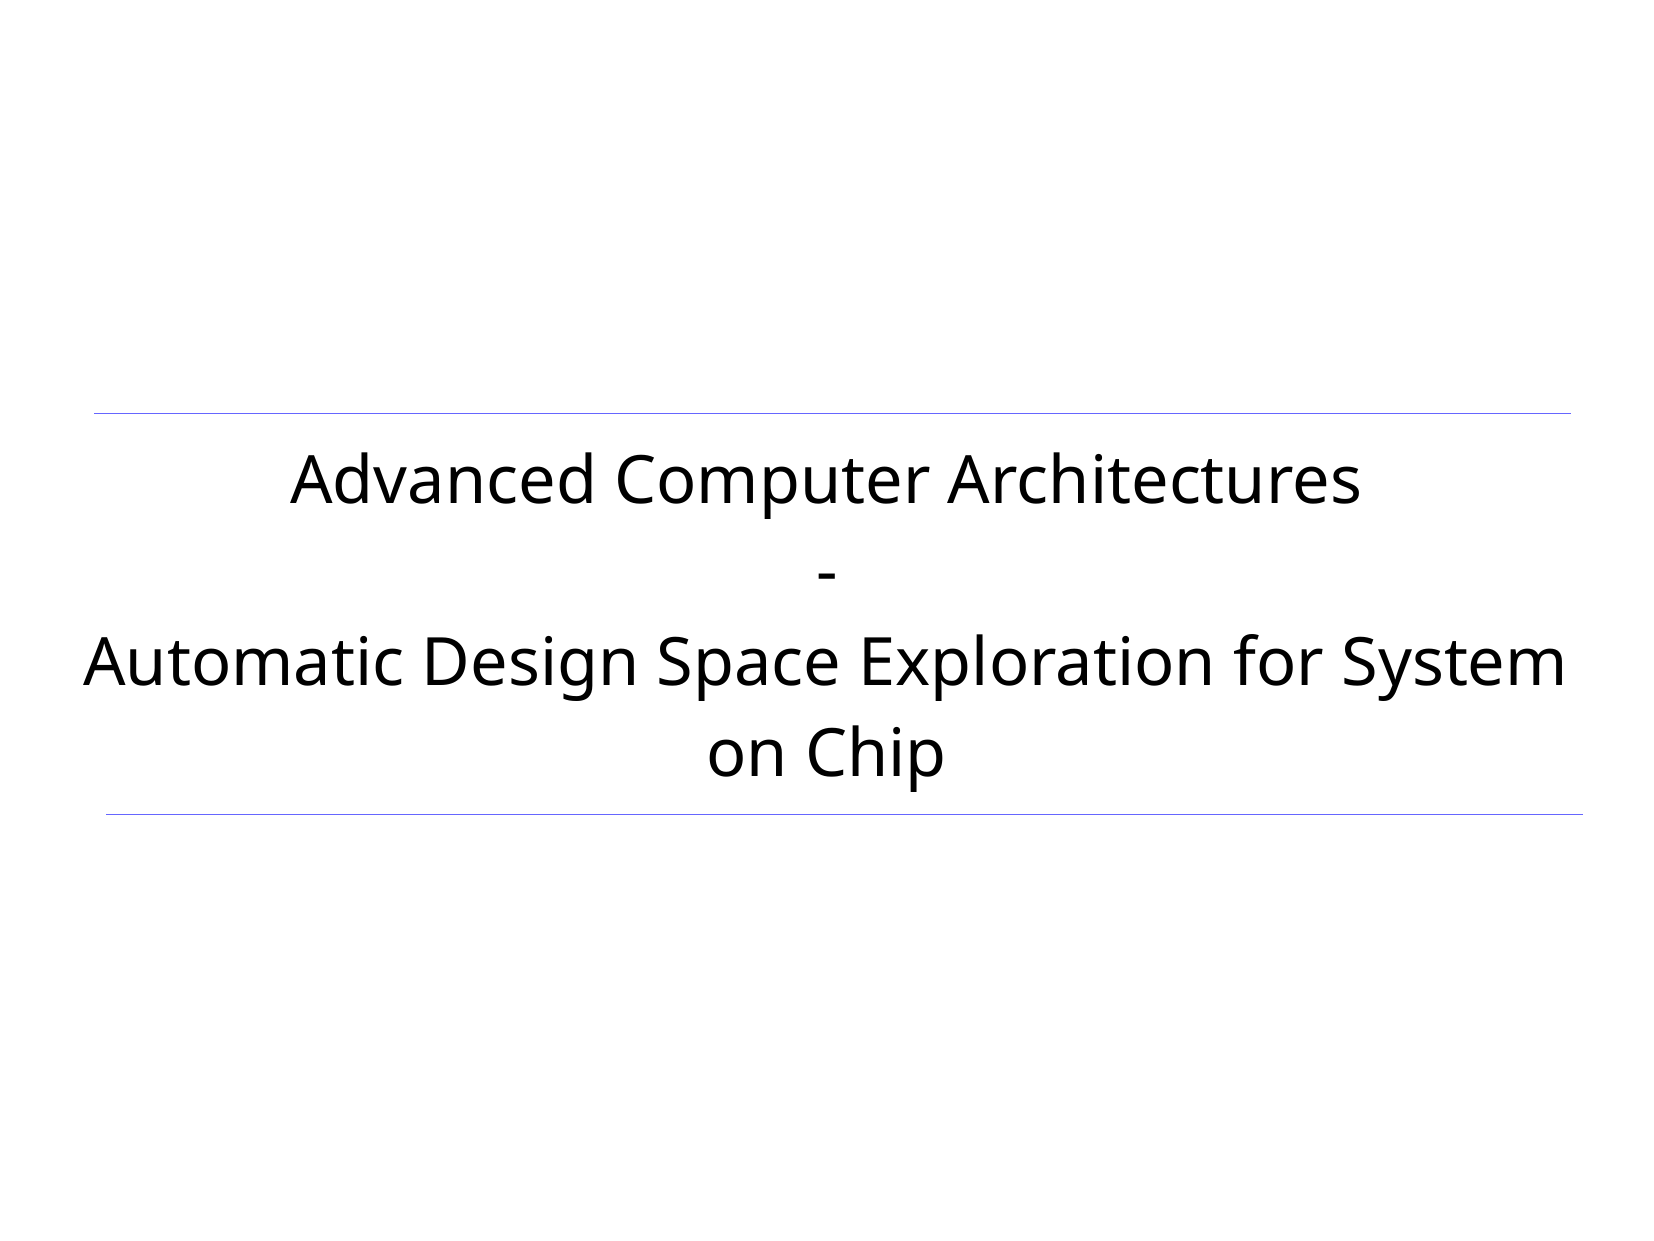

# Advanced Computer Architectures
-
Automatic Design Space Exploration for System on Chip